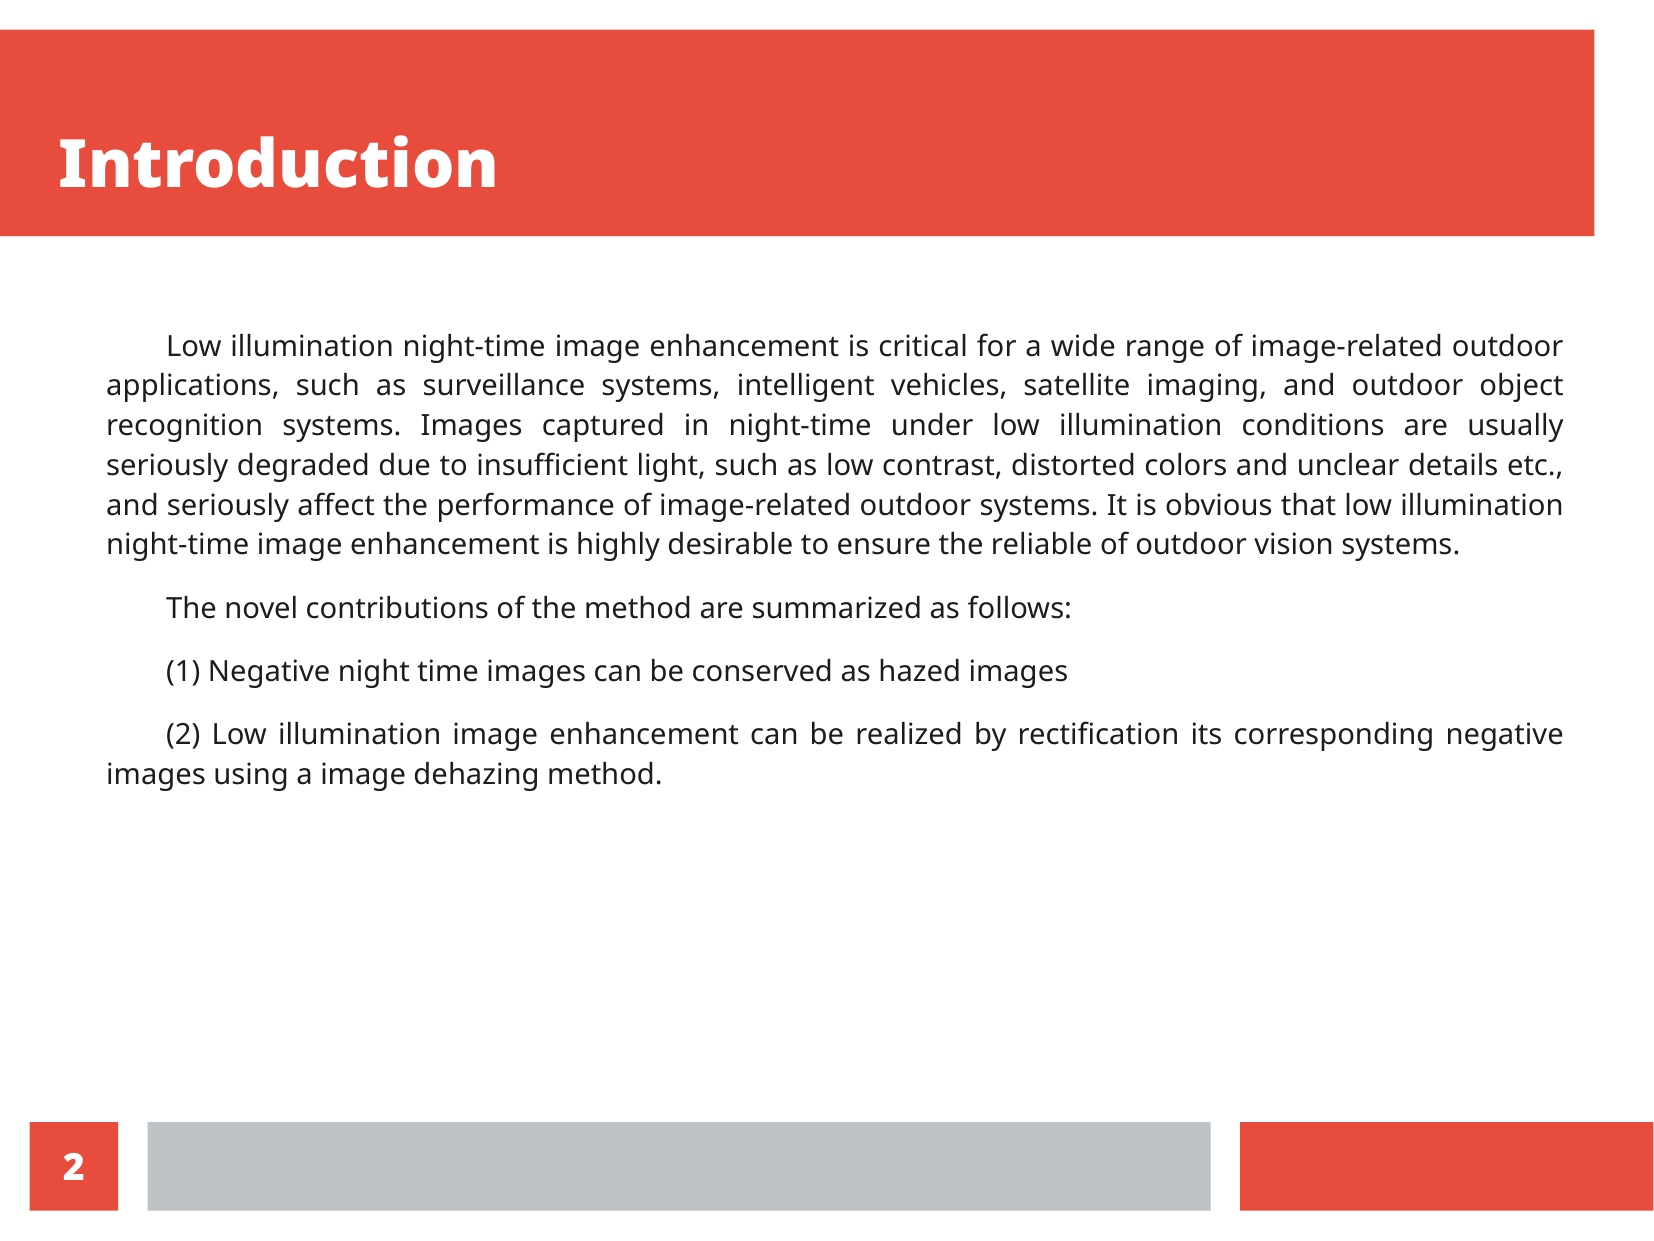

# Introduction
Low illumination night-time image enhancement is critical for a wide range of image-related outdoor applications, such as surveillance systems, intelligent vehicles, satellite imaging, and outdoor object recognition systems. Images captured in night-time under low illumination conditions are usually seriously degraded due to insufficient light, such as low contrast, distorted colors and unclear details etc., and seriously affect the performance of image-related outdoor systems. It is obvious that low illumination night-time image enhancement is highly desirable to ensure the reliable of outdoor vision systems.
The novel contributions of the method are summarized as follows:
(1) Negative night time images can be conserved as hazed images
(2) Low illumination image enhancement can be realized by rectification its corresponding negative images using a image dehazing method.
2